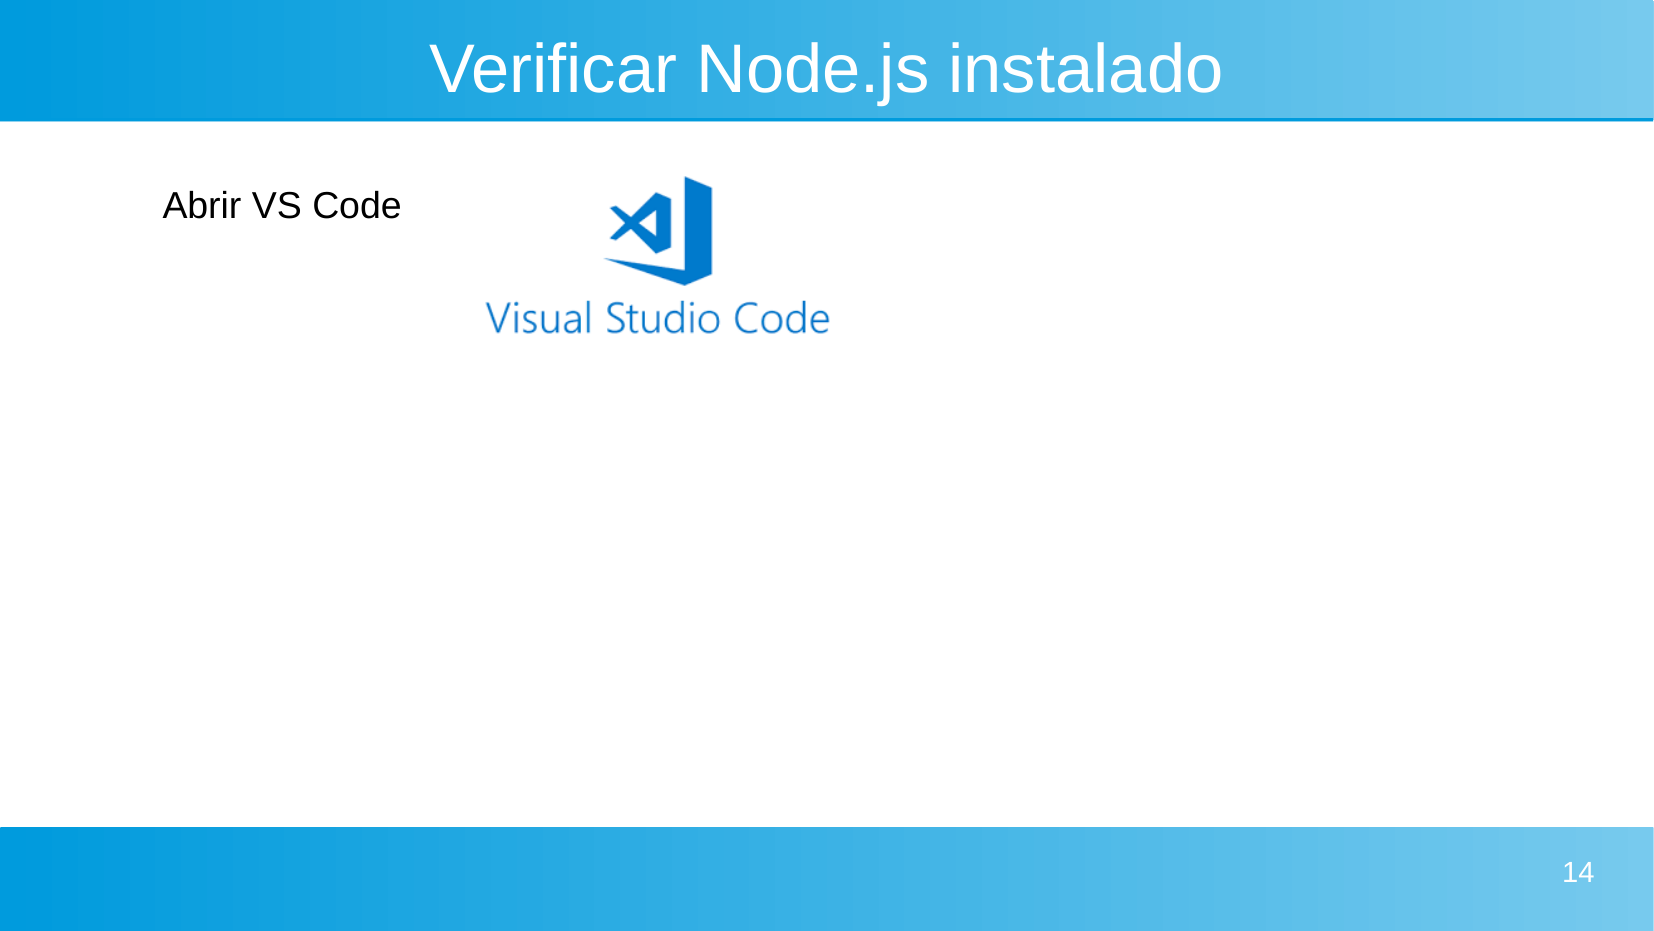

# Verificar Node.js instalado
Abrir VS Code
14